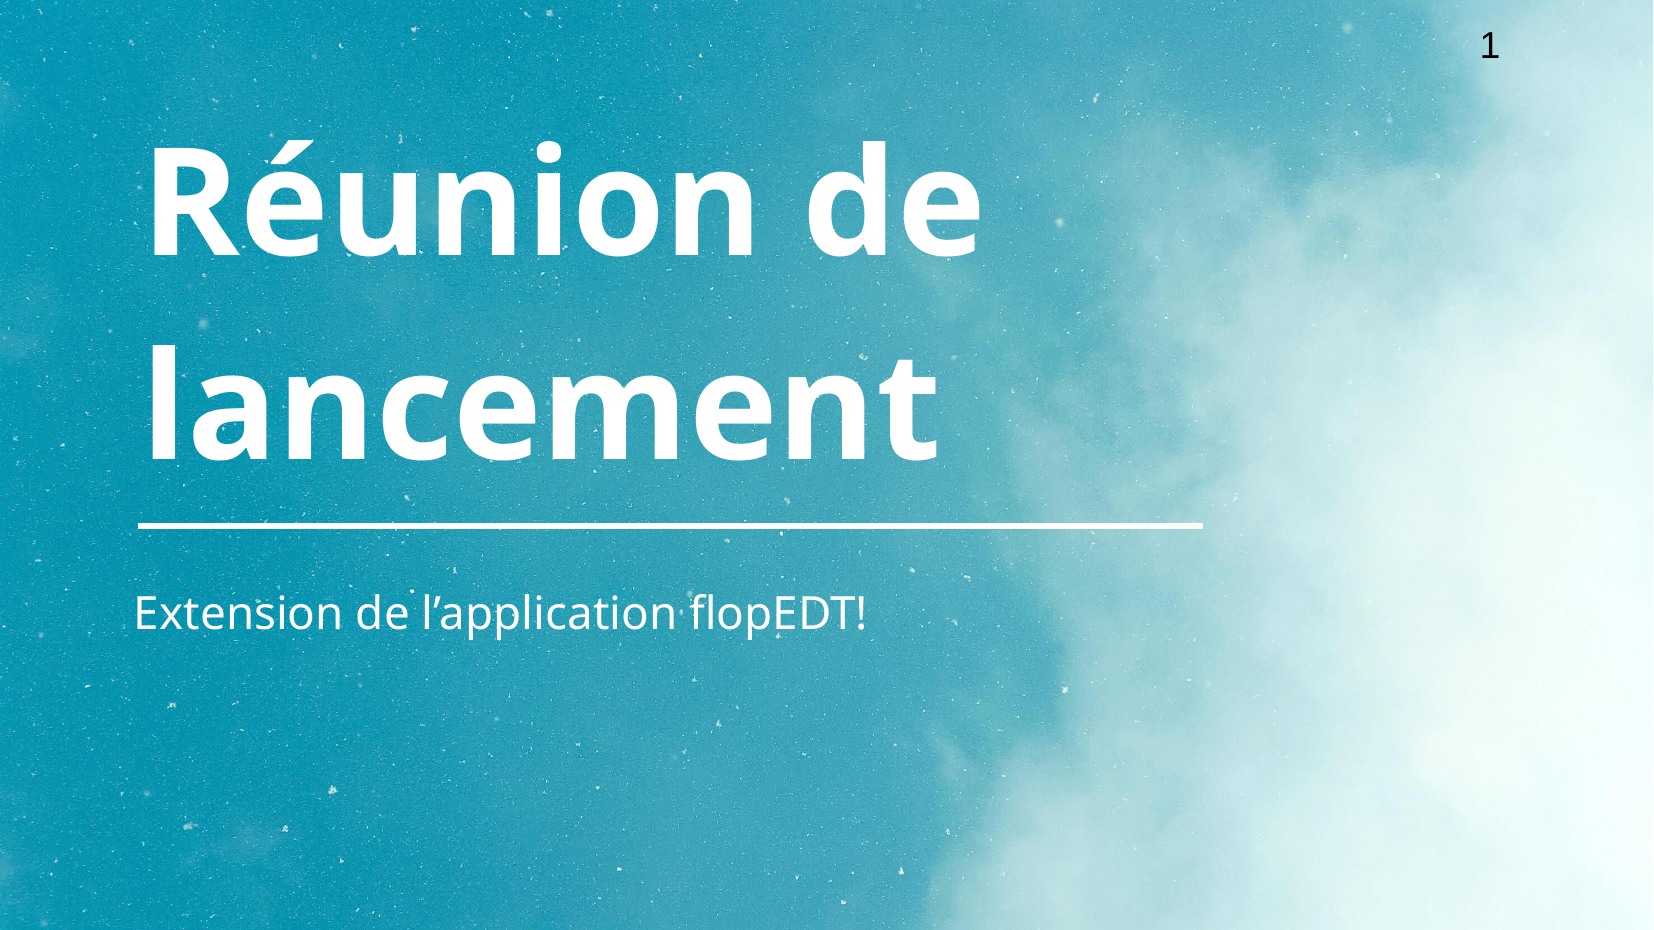

# Réunion de lancement
Extension de l’application flopEDT!